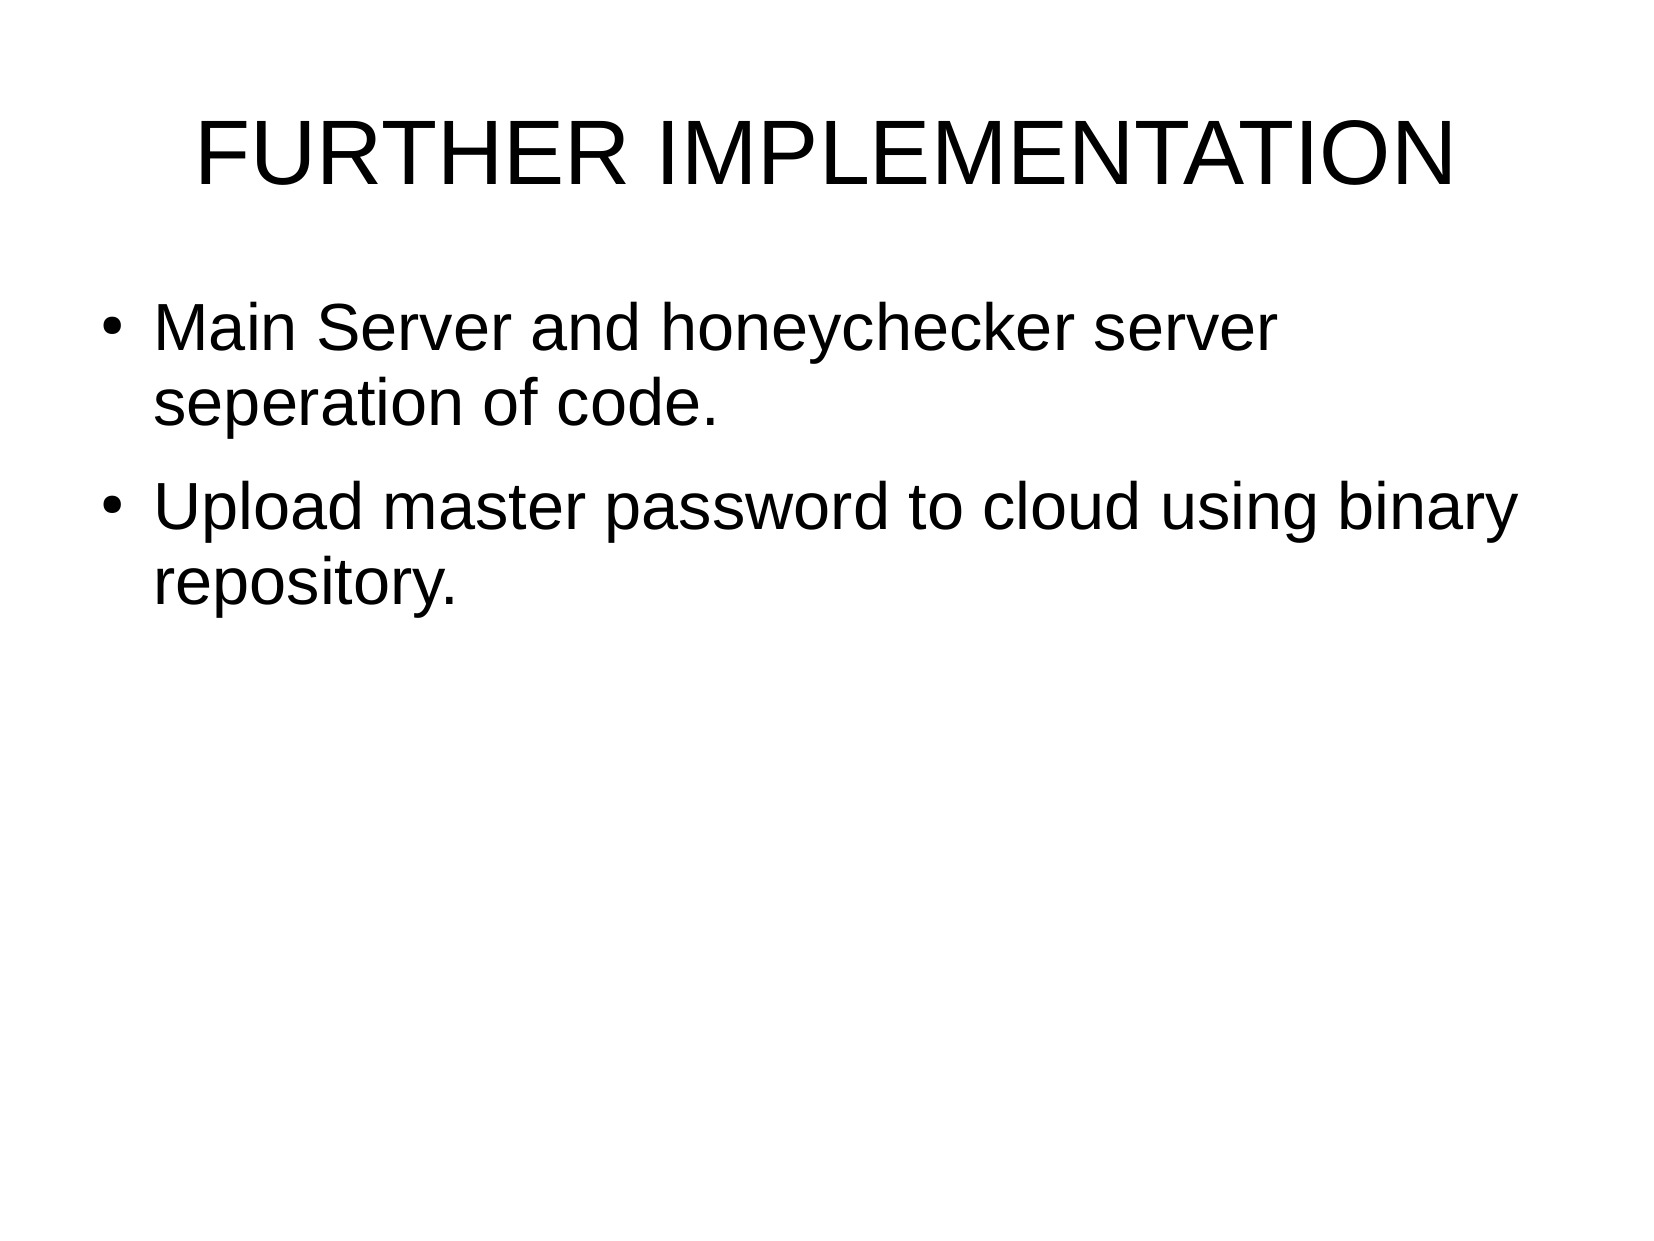

# FURTHER IMPLEMENTATION
Main Server and honeychecker server seperation of code.
Upload master password to cloud using binary repository.